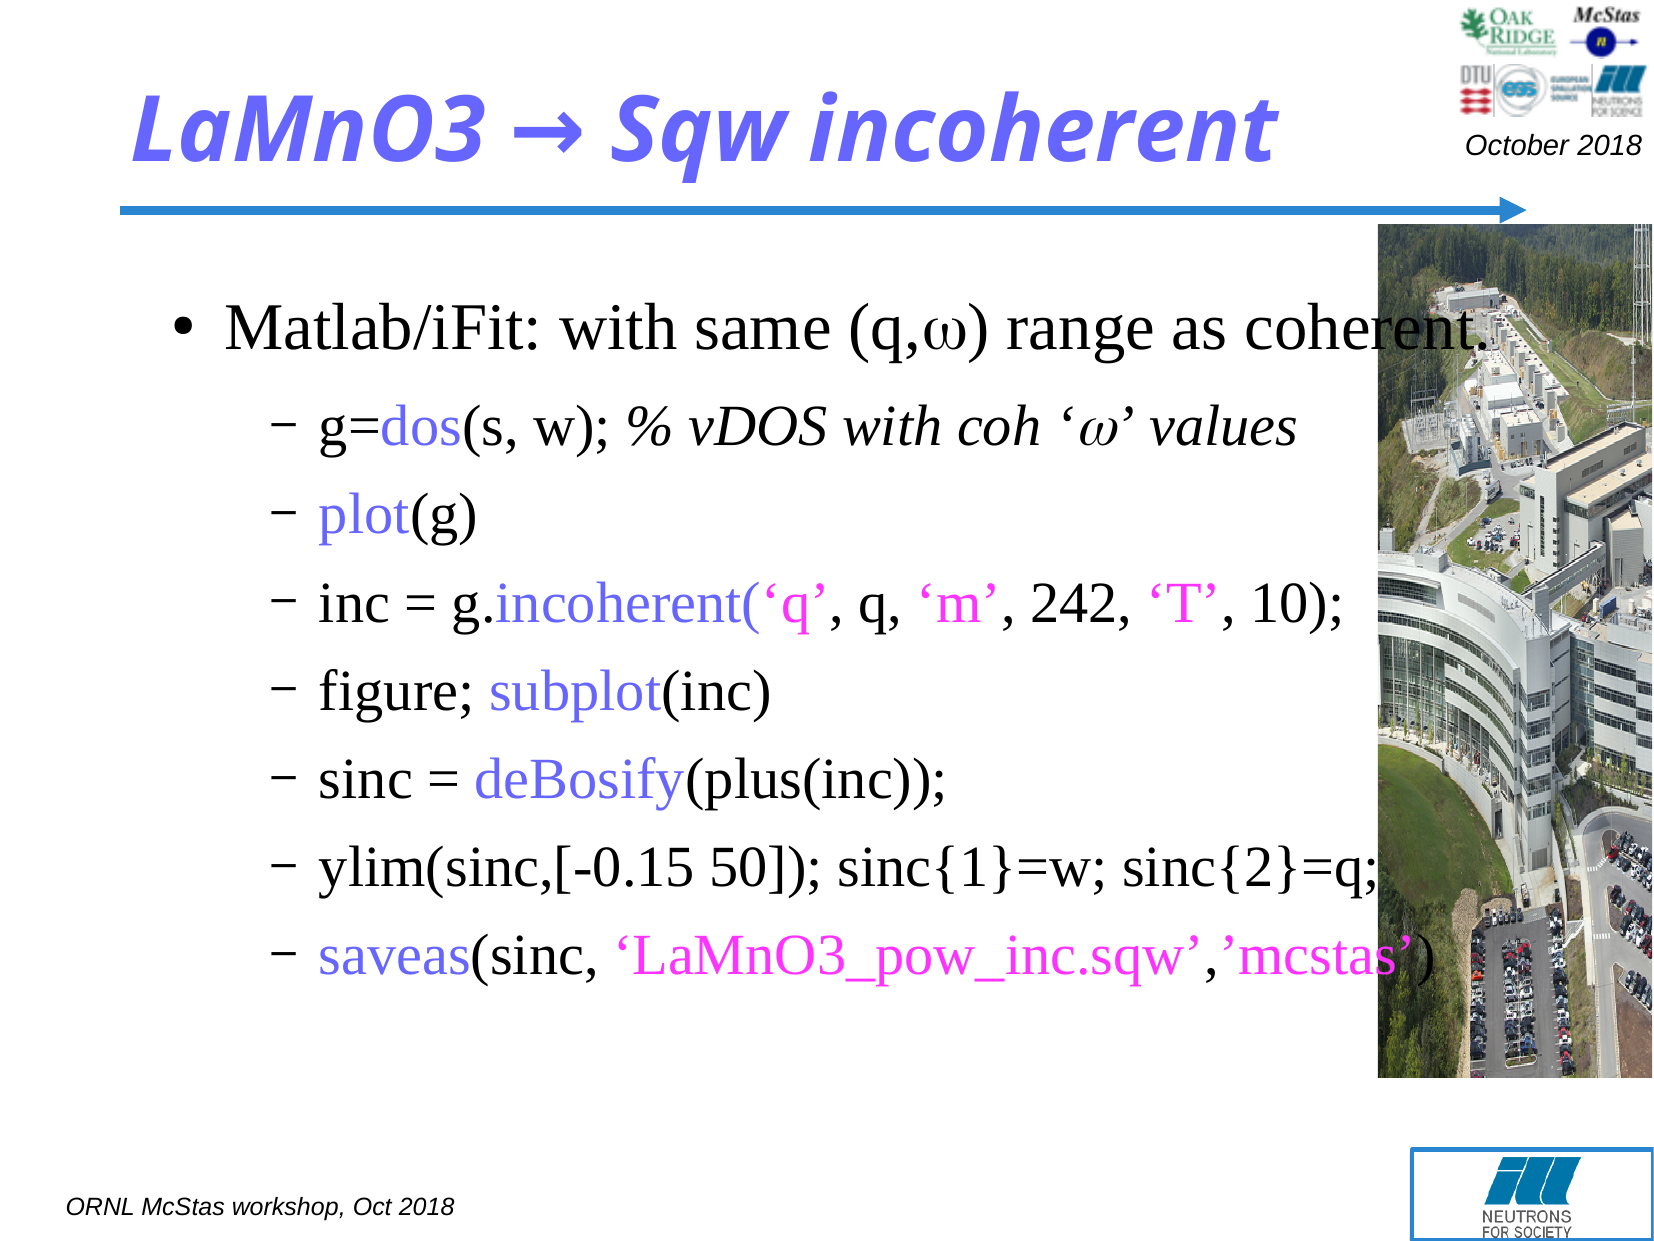

# LaMnO3 → Sqw incoherent
Matlab/iFit: with same (q,w) range as coherent.
g=dos(s, w); % vDOS with coh ‘w’ values
plot(g)
inc = g.incoherent(‘q’, q, ‘m’, 242, ‘T’, 10);
figure; subplot(inc)
sinc = deBosify(plus(inc));
ylim(sinc,[-0.15 50]); sinc{1}=w; sinc{2}=q;
saveas(sinc, ‘LaMnO3_pow_inc.sqw’,’mcstas’)